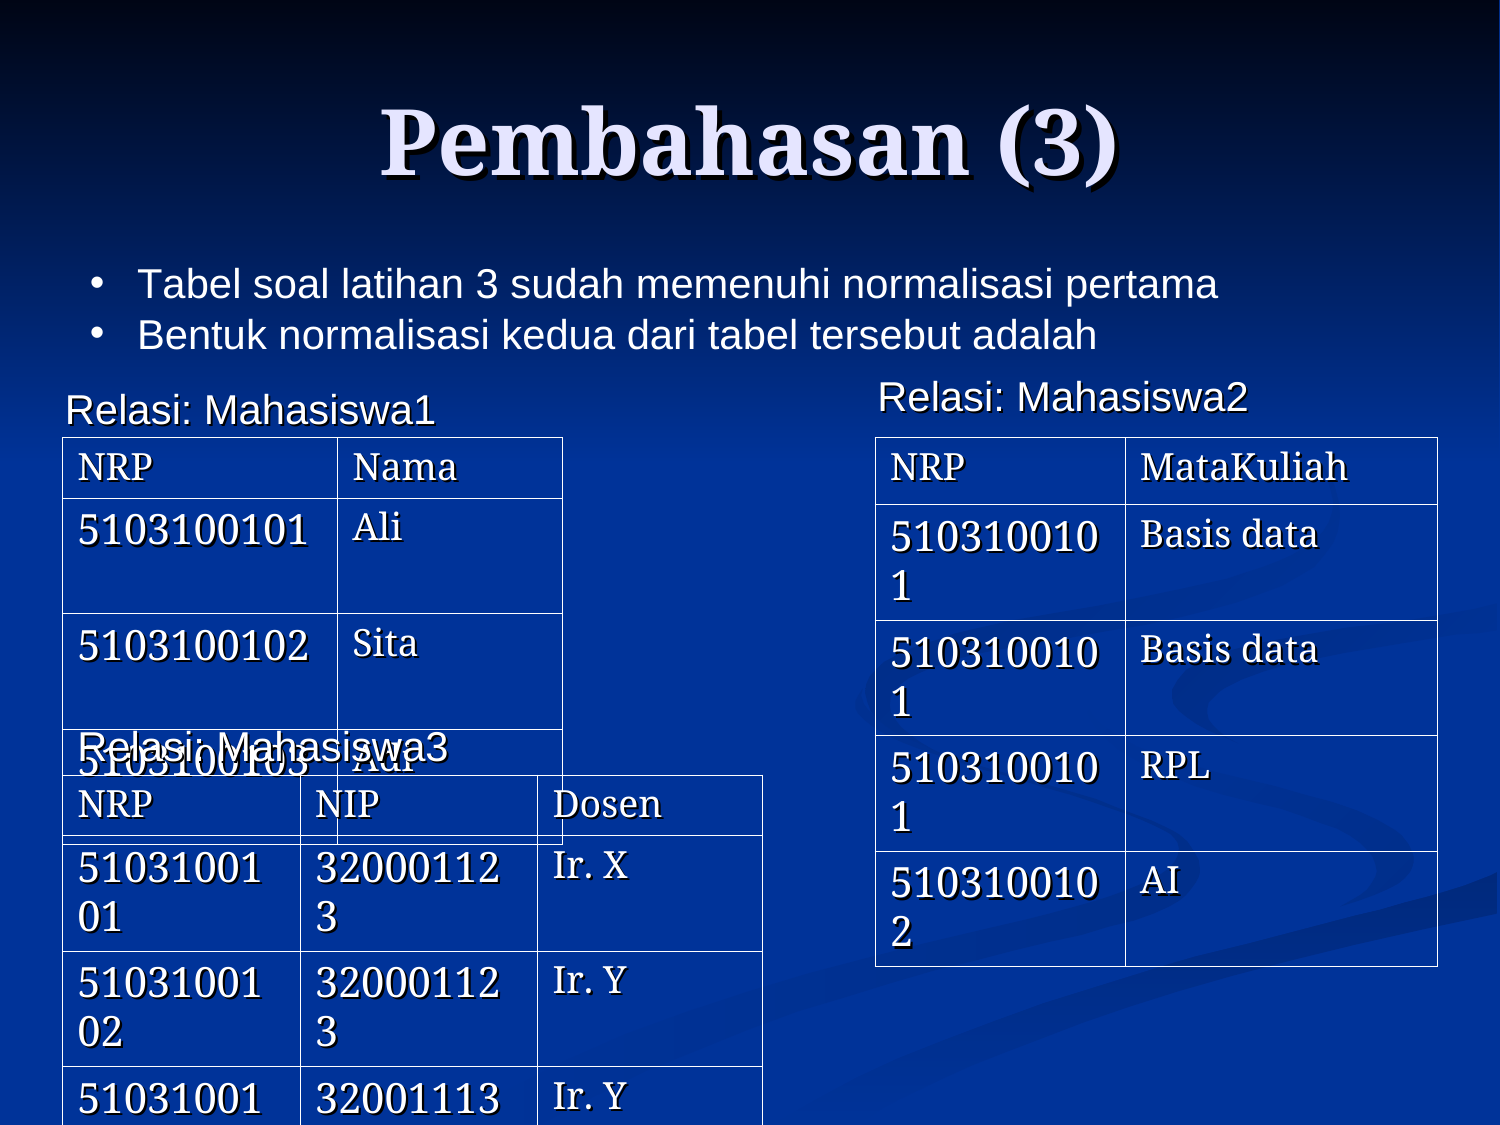

# Pembahasan (3)
Tabel soal latihan 3 sudah memenuhi normalisasi pertama
Bentuk normalisasi kedua dari tabel tersebut adalah
Relasi: Mahasiswa2
Relasi: Mahasiswa1
| NRP | Nama |
| --- | --- |
| 5103100101 | Ali |
| 5103100102 | Sita |
| 5103100103 | Adi |
| NRP | MataKuliah |
| --- | --- |
| 5103100101 | Basis data |
| 5103100101 | Basis data |
| 5103100101 | RPL |
| 5103100102 | AI |
Relasi: Mahasiswa3
| NRP | NIP | Dosen |
| --- | --- | --- |
| 5103100101 | 320001123 | Ir. X |
| 5103100102 | 320001123 | Ir. Y |
| 5103100102 | 320011133 | Ir. Y |
| 5103100103 | 320021010 | Ir. Z |